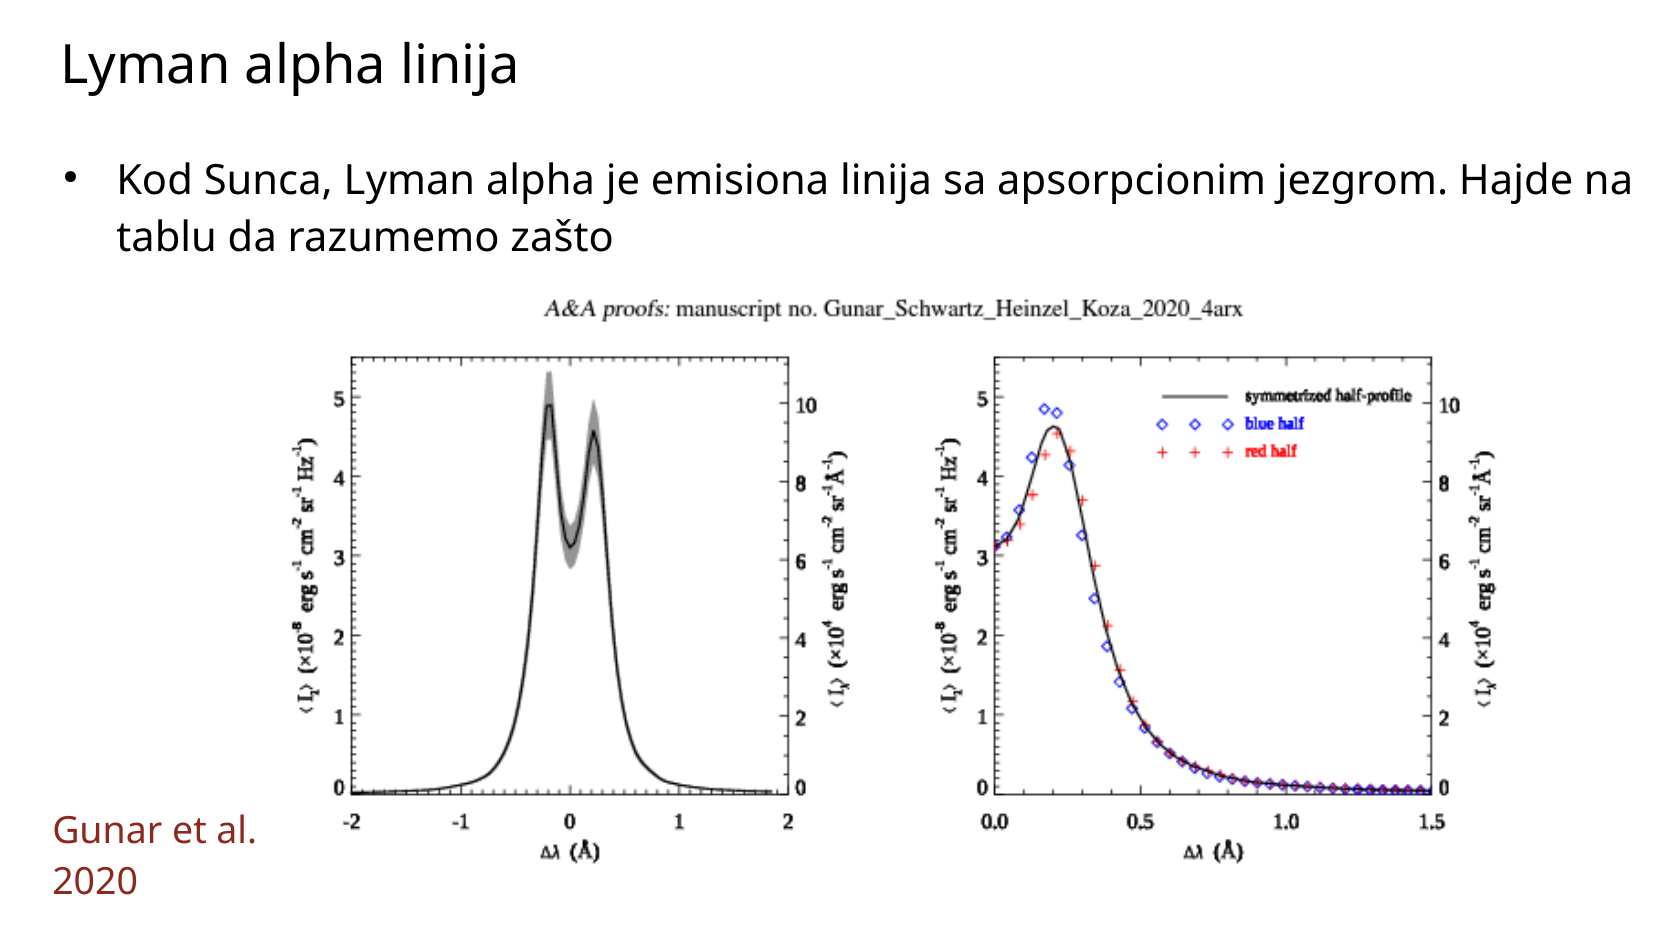

# Lyman alpha linija
Kod Sunca, Lyman alpha je emisiona linija sa apsorpcionim jezgrom. Hajde na tablu da razumemo zašto
Gunar et al. 2020